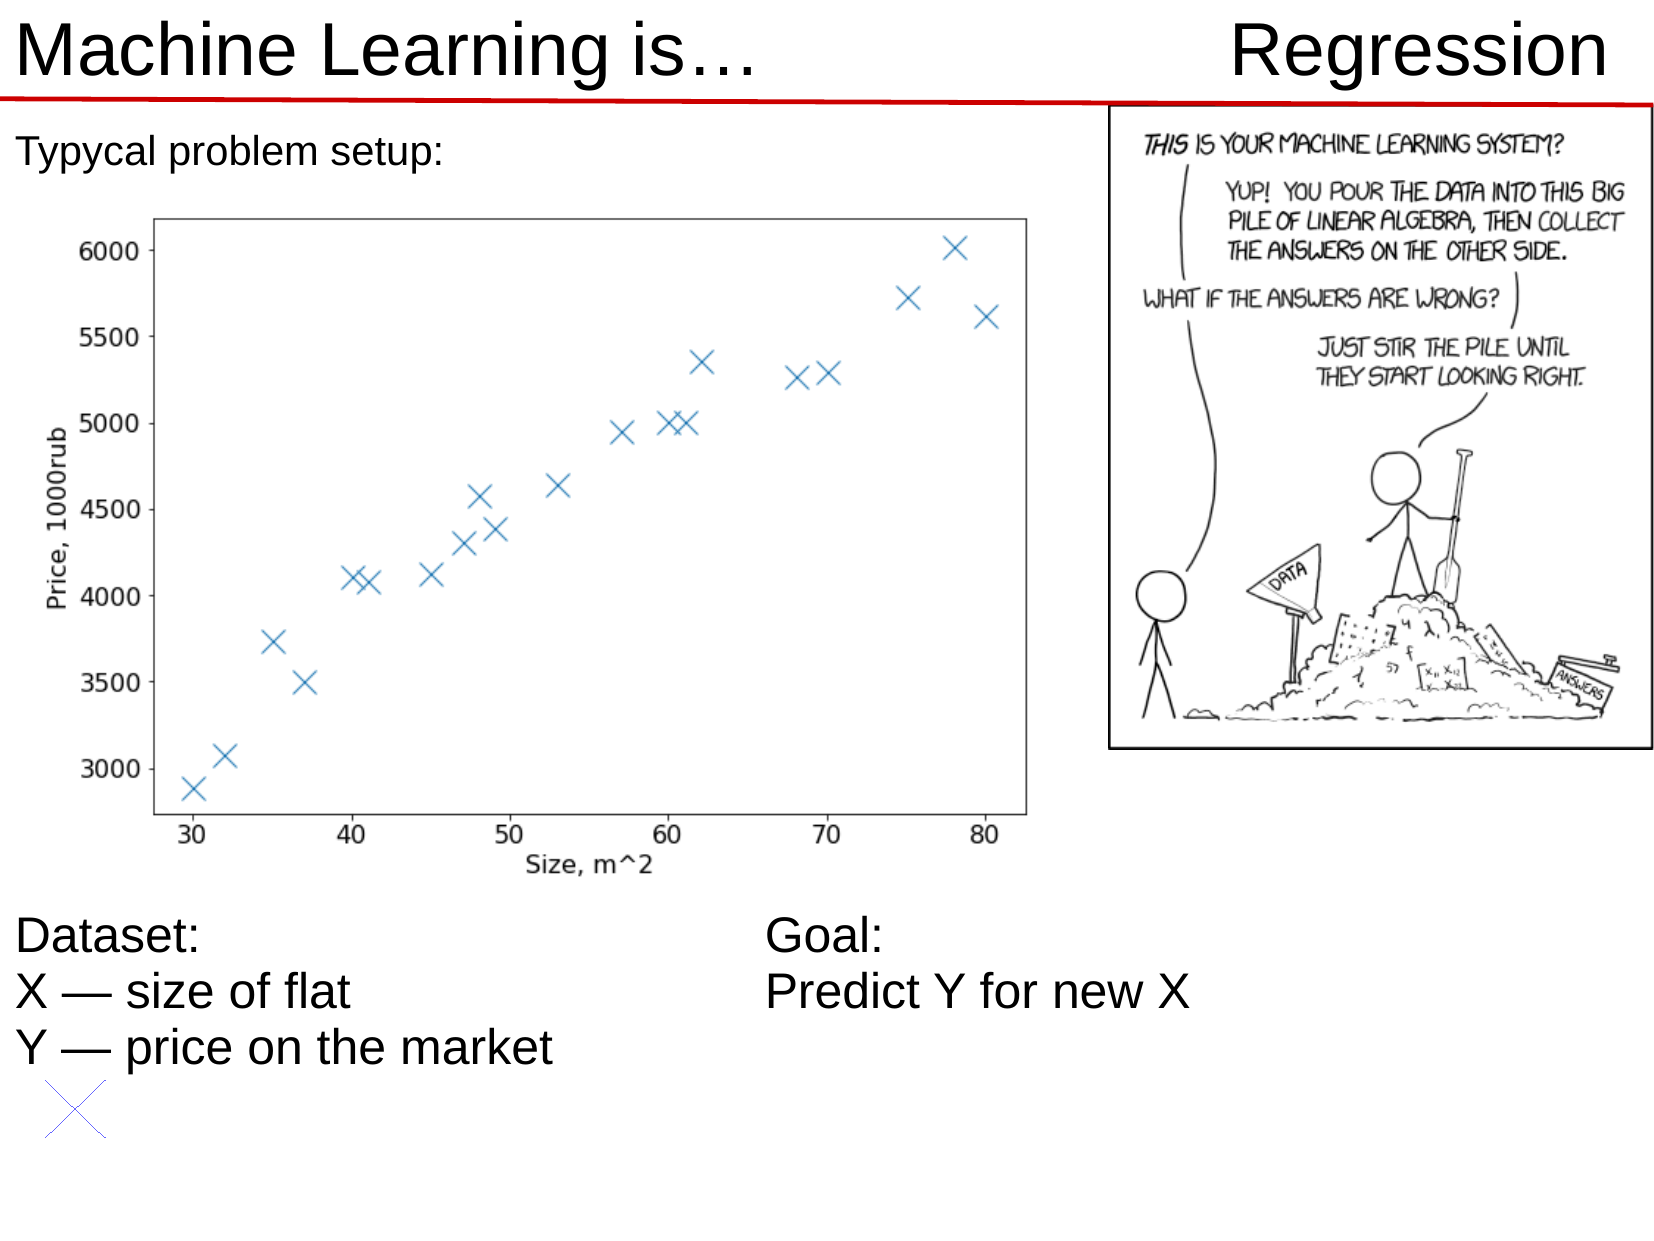

Machine Learning is…
Regression
Typycal problem setup:
Dataset:
X — size of flat
Y — price on the market
Goal:
Predict Y for new X